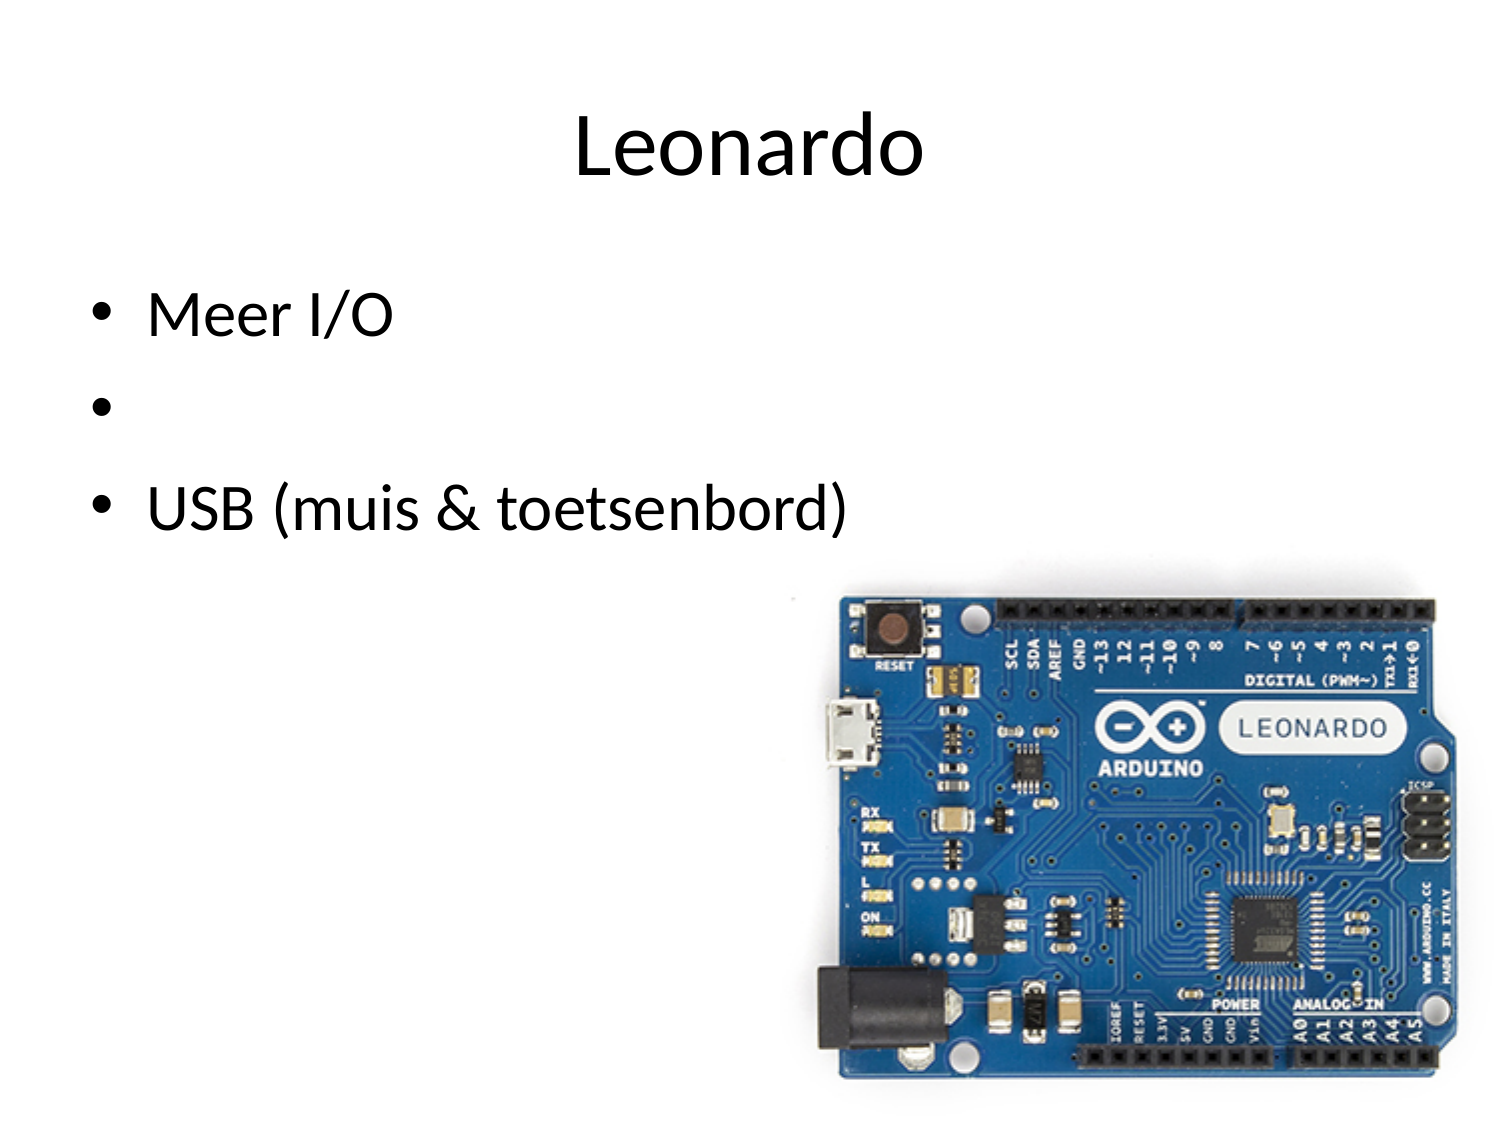

# Leonardo
Meer I/O
USB (muis & toetsenbord)